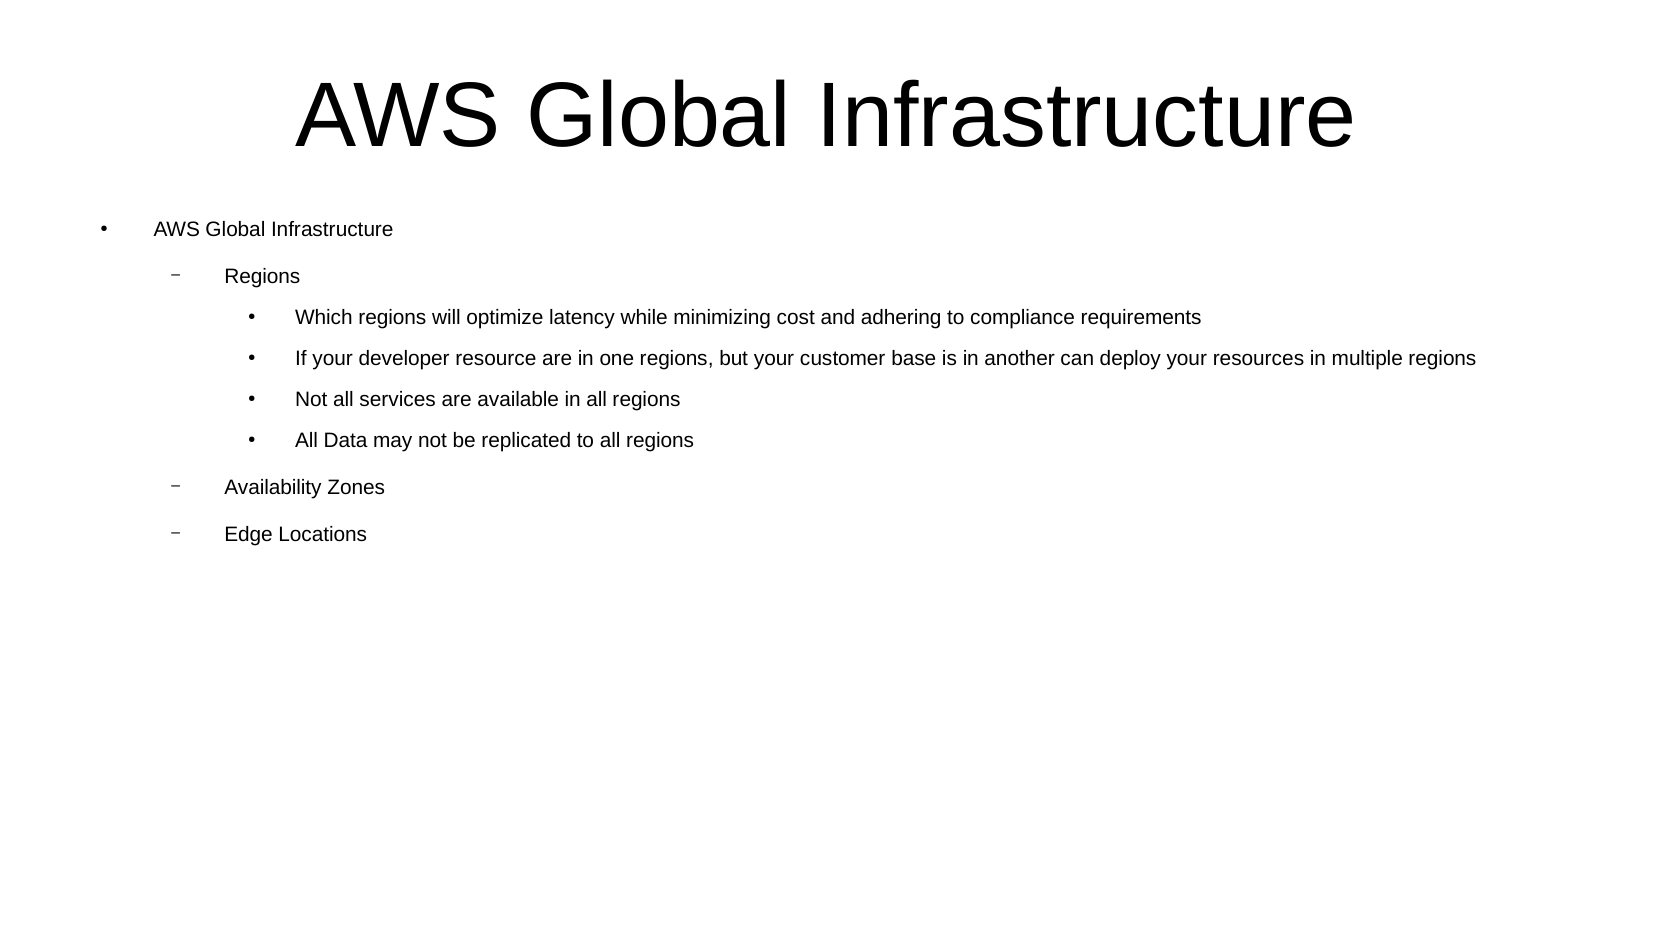

# AWS Global Infrastructure
AWS Global Infrastructure
Regions
Which regions will optimize latency while minimizing cost and adhering to compliance requirements
If your developer resource are in one regions, but your customer base is in another can deploy your resources in multiple regions
Not all services are available in all regions
All Data may not be replicated to all regions
Availability Zones
Edge Locations